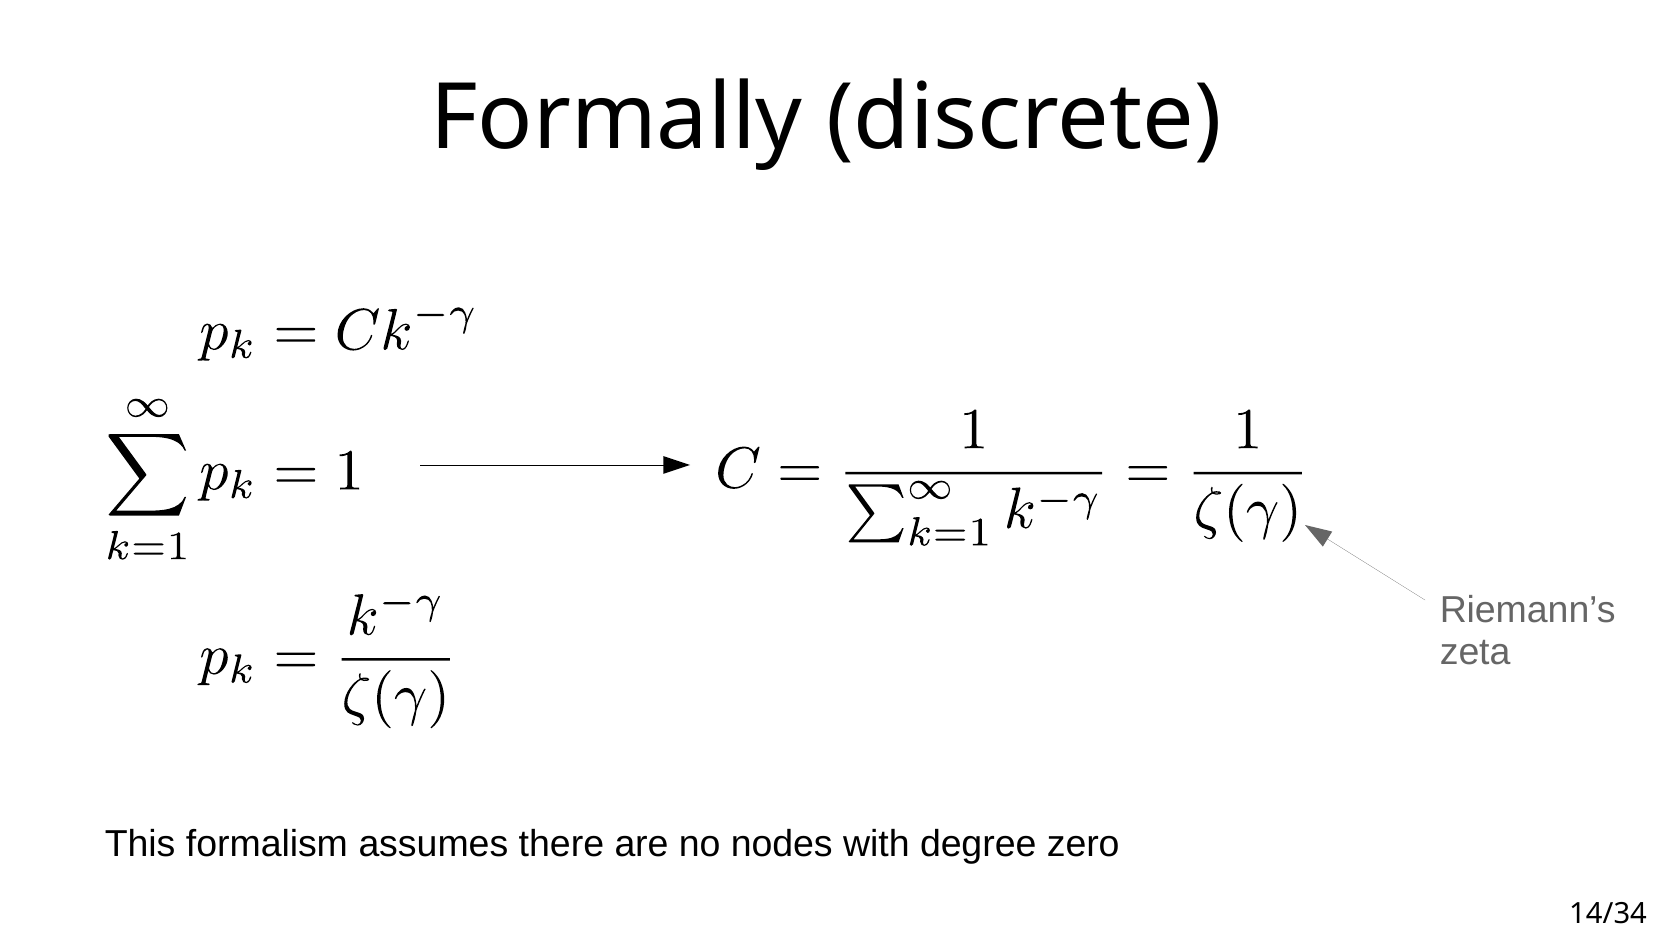

# Formally (discrete)
Riemann’s zeta
This formalism assumes there are no nodes with degree zero
14